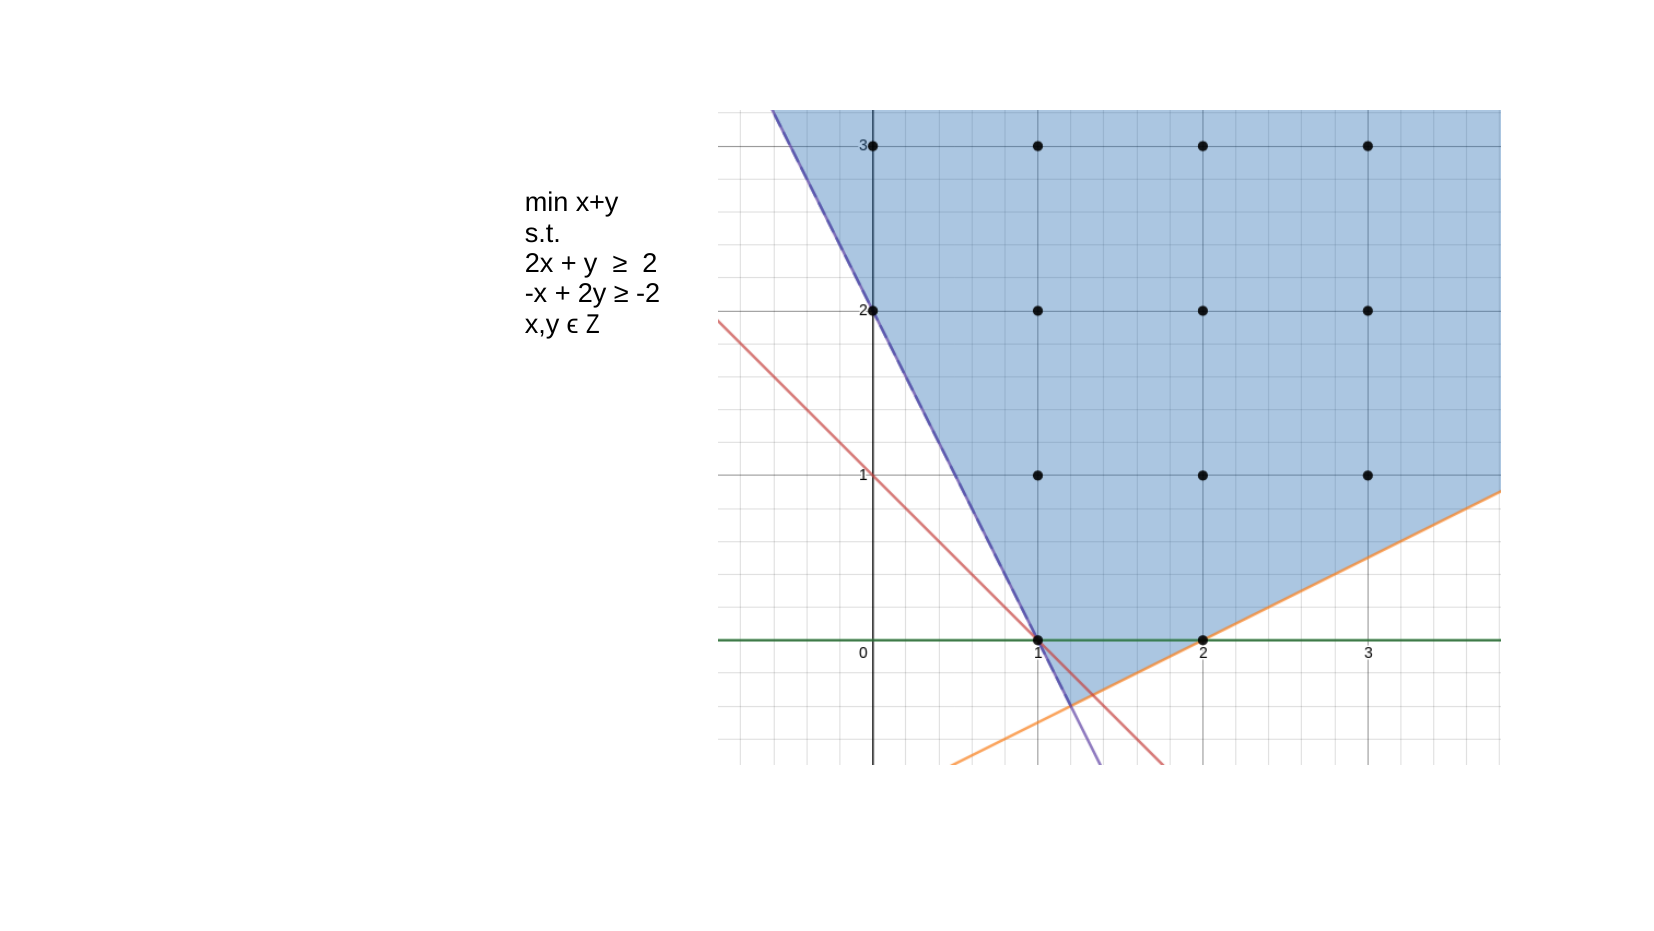

min x+y
s.t.
2x + y ≥ 2
-x + 2y ≥ -2
x,y ϵ Ζ